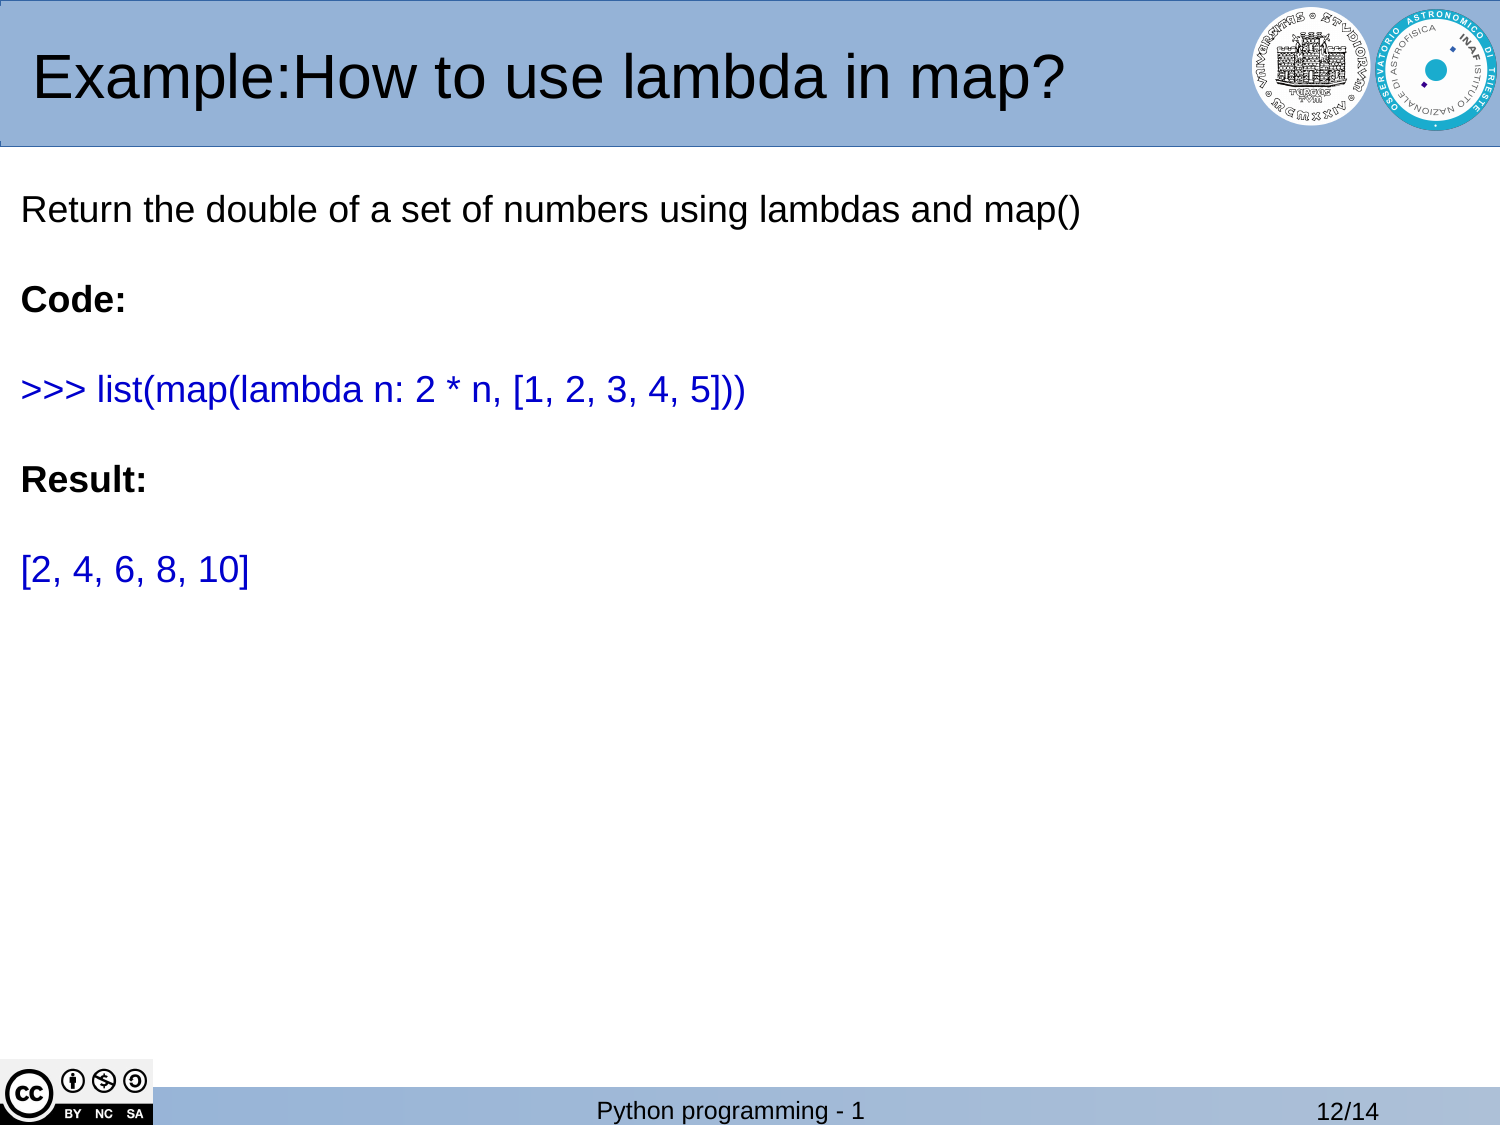

Example:How to use lambda in map?
# Return the double of a set of numbers using lambdas and map()
Code:
>>> list(map(lambda n: 2 * n, [1, 2, 3, 4, 5]))
Result:
[2, 4, 6, 8, 10]